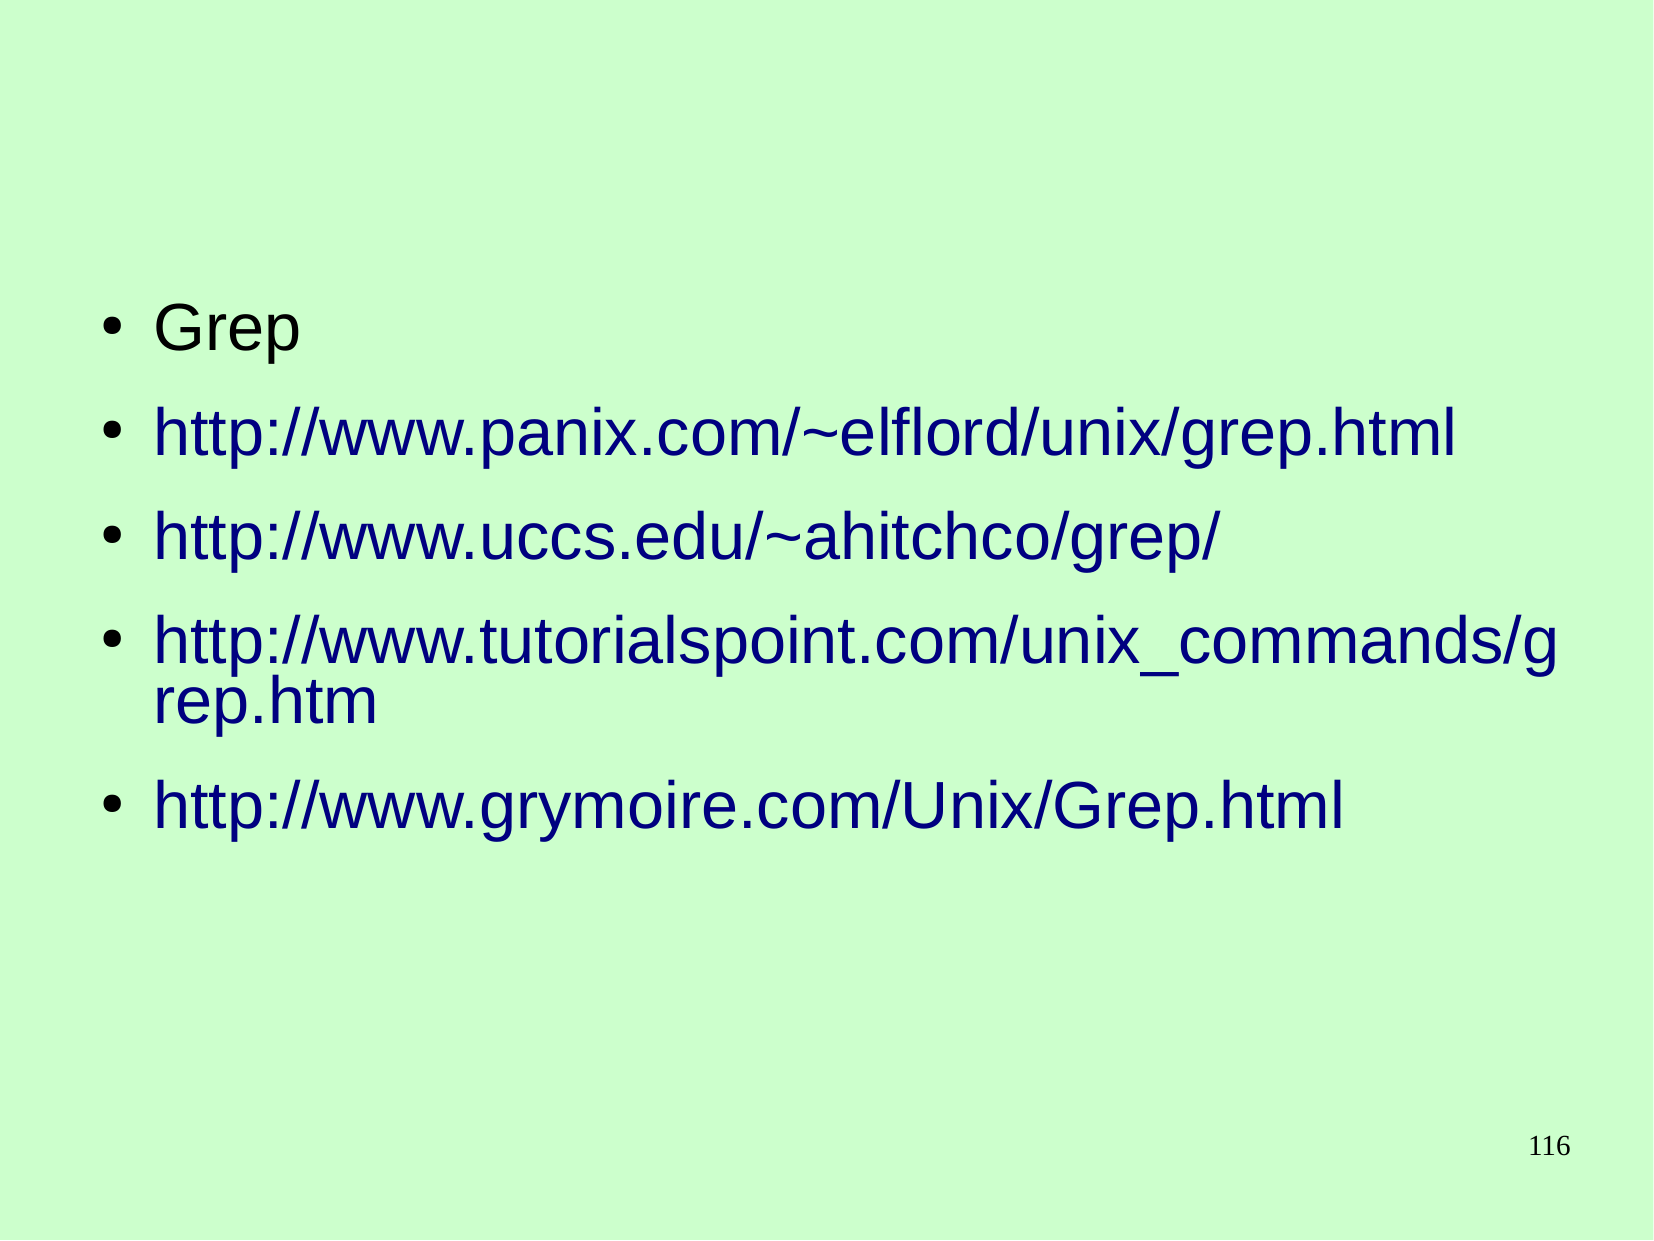

#
Grep
http://www.panix.com/~elflord/unix/grep.html
http://www.uccs.edu/~ahitchco/grep/
http://www.tutorialspoint.com/unix_commands/grep.htm
http://www.grymoire.com/Unix/Grep.html
116